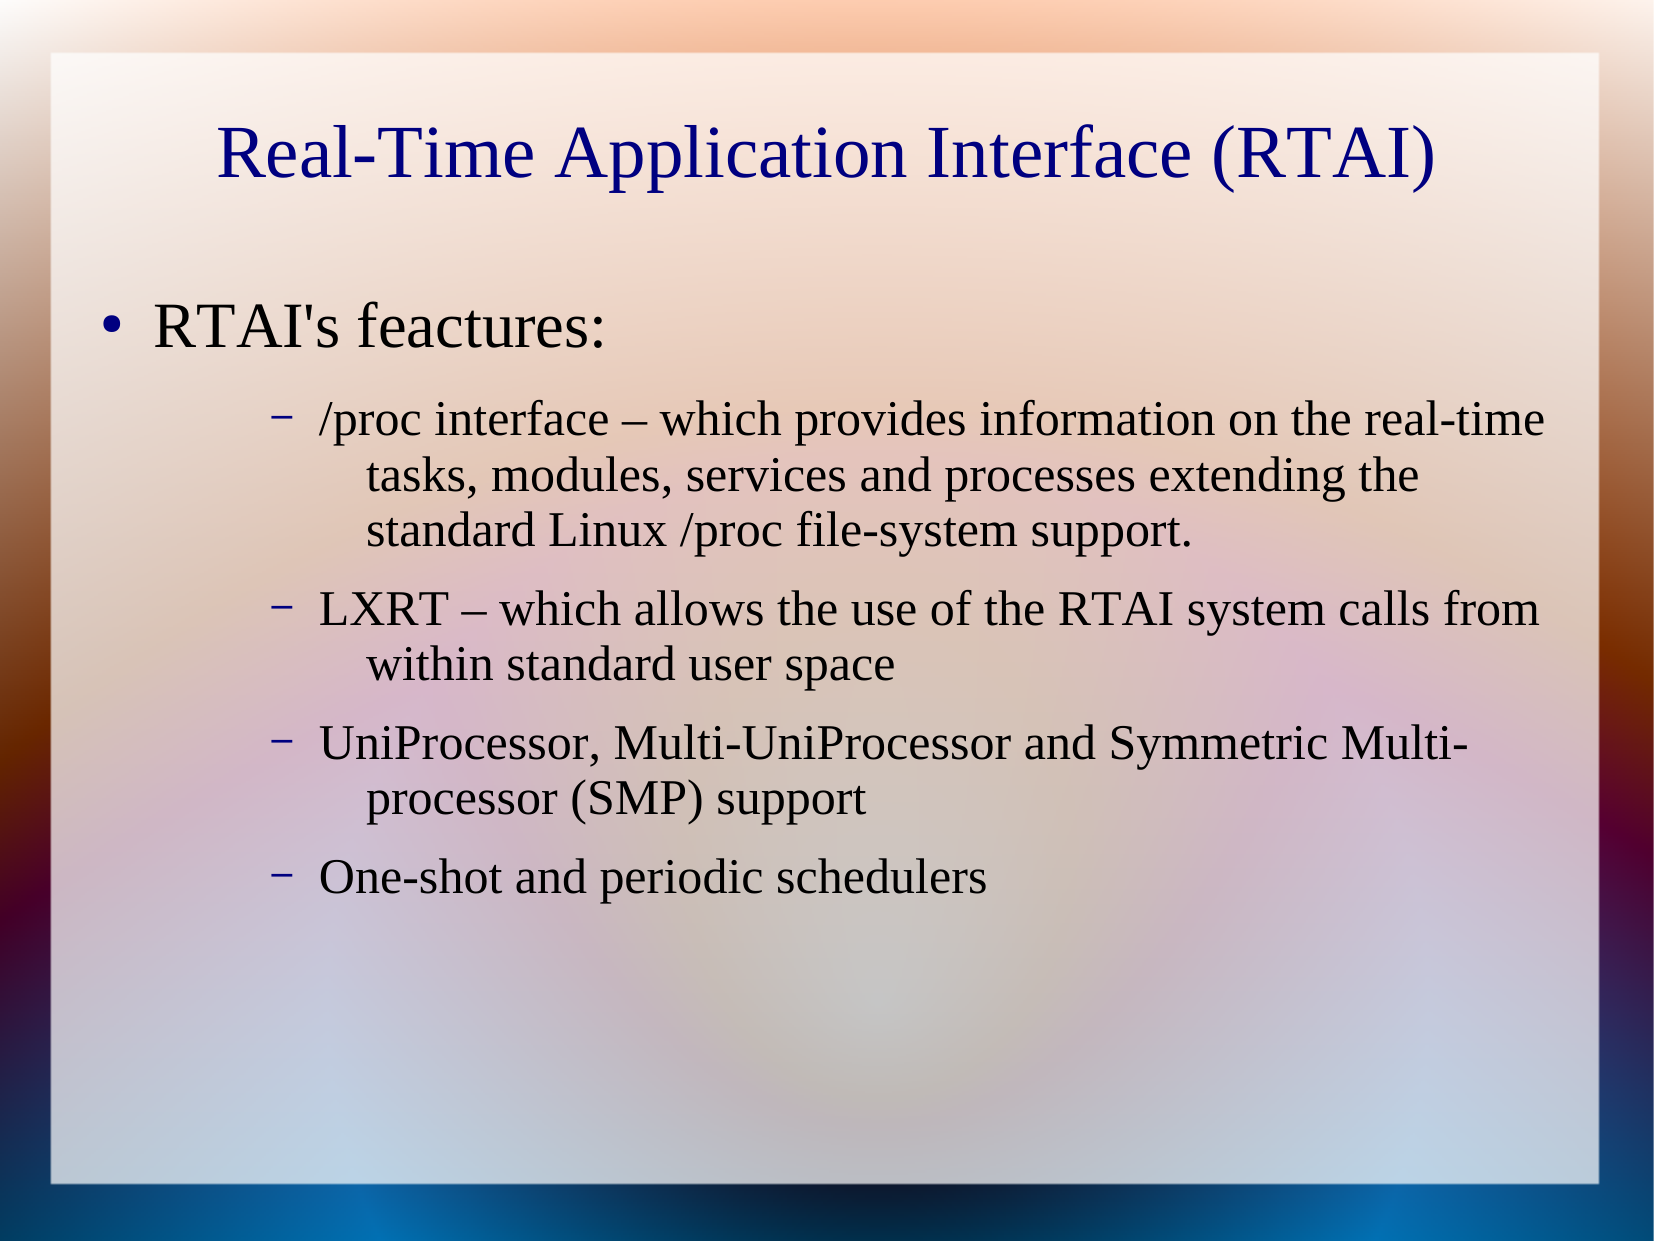

# Real-Time Application Interface (RTAI)‏
RTAI's feactures:
/proc interface – which provides information on the real-time tasks, modules, services and processes extending the standard Linux /proc file-system support.
LXRT – which allows the use of the RTAI system calls from within standard user space
UniProcessor, Multi-UniProcessor and Symmetric Multi- processor (SMP) support
One-shot and periodic schedulers